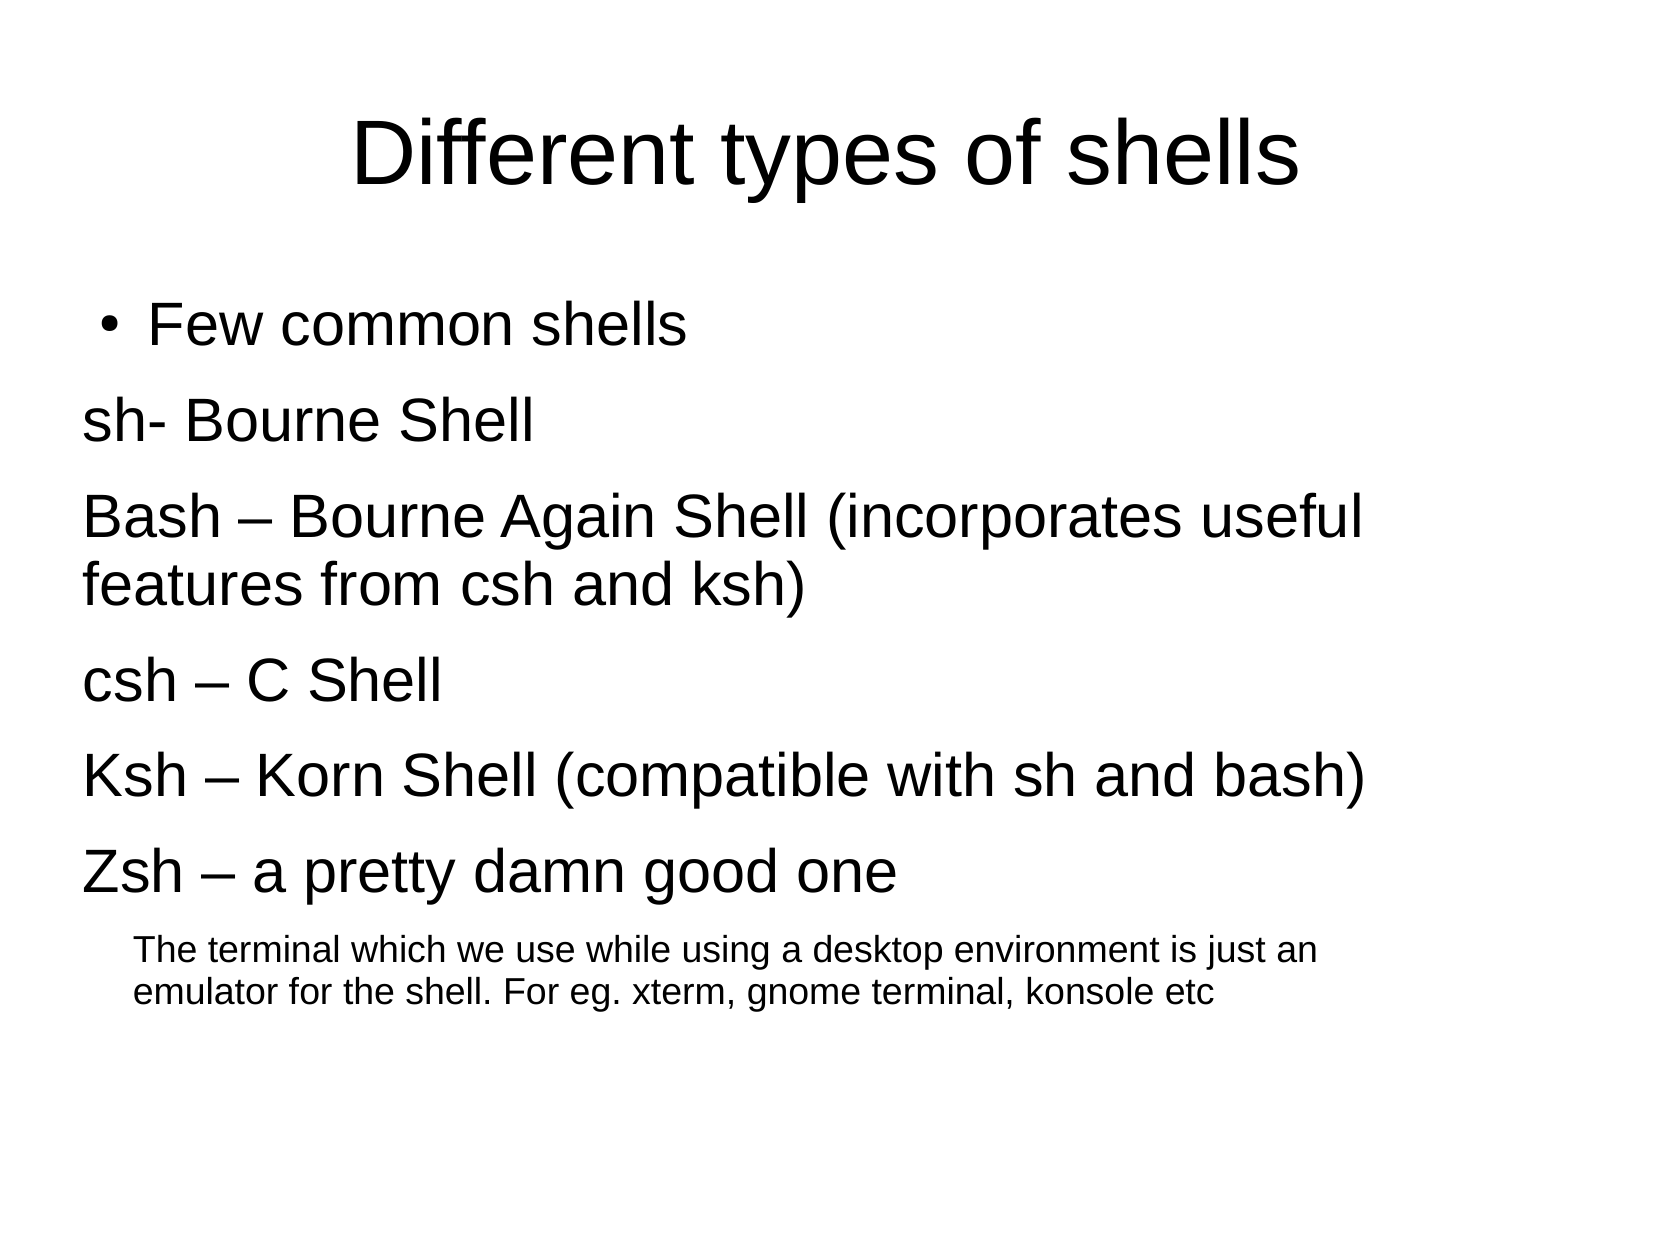

# Different types of shells
Few common shells
sh- Bourne Shell
Bash – Bourne Again Shell (incorporates useful features from csh and ksh)
csh – C Shell
Ksh – Korn Shell (compatible with sh and bash)
Zsh – a pretty damn good one
The terminal which we use while using a desktop environment is just an emulator for the shell. For eg. xterm, gnome terminal, konsole etc